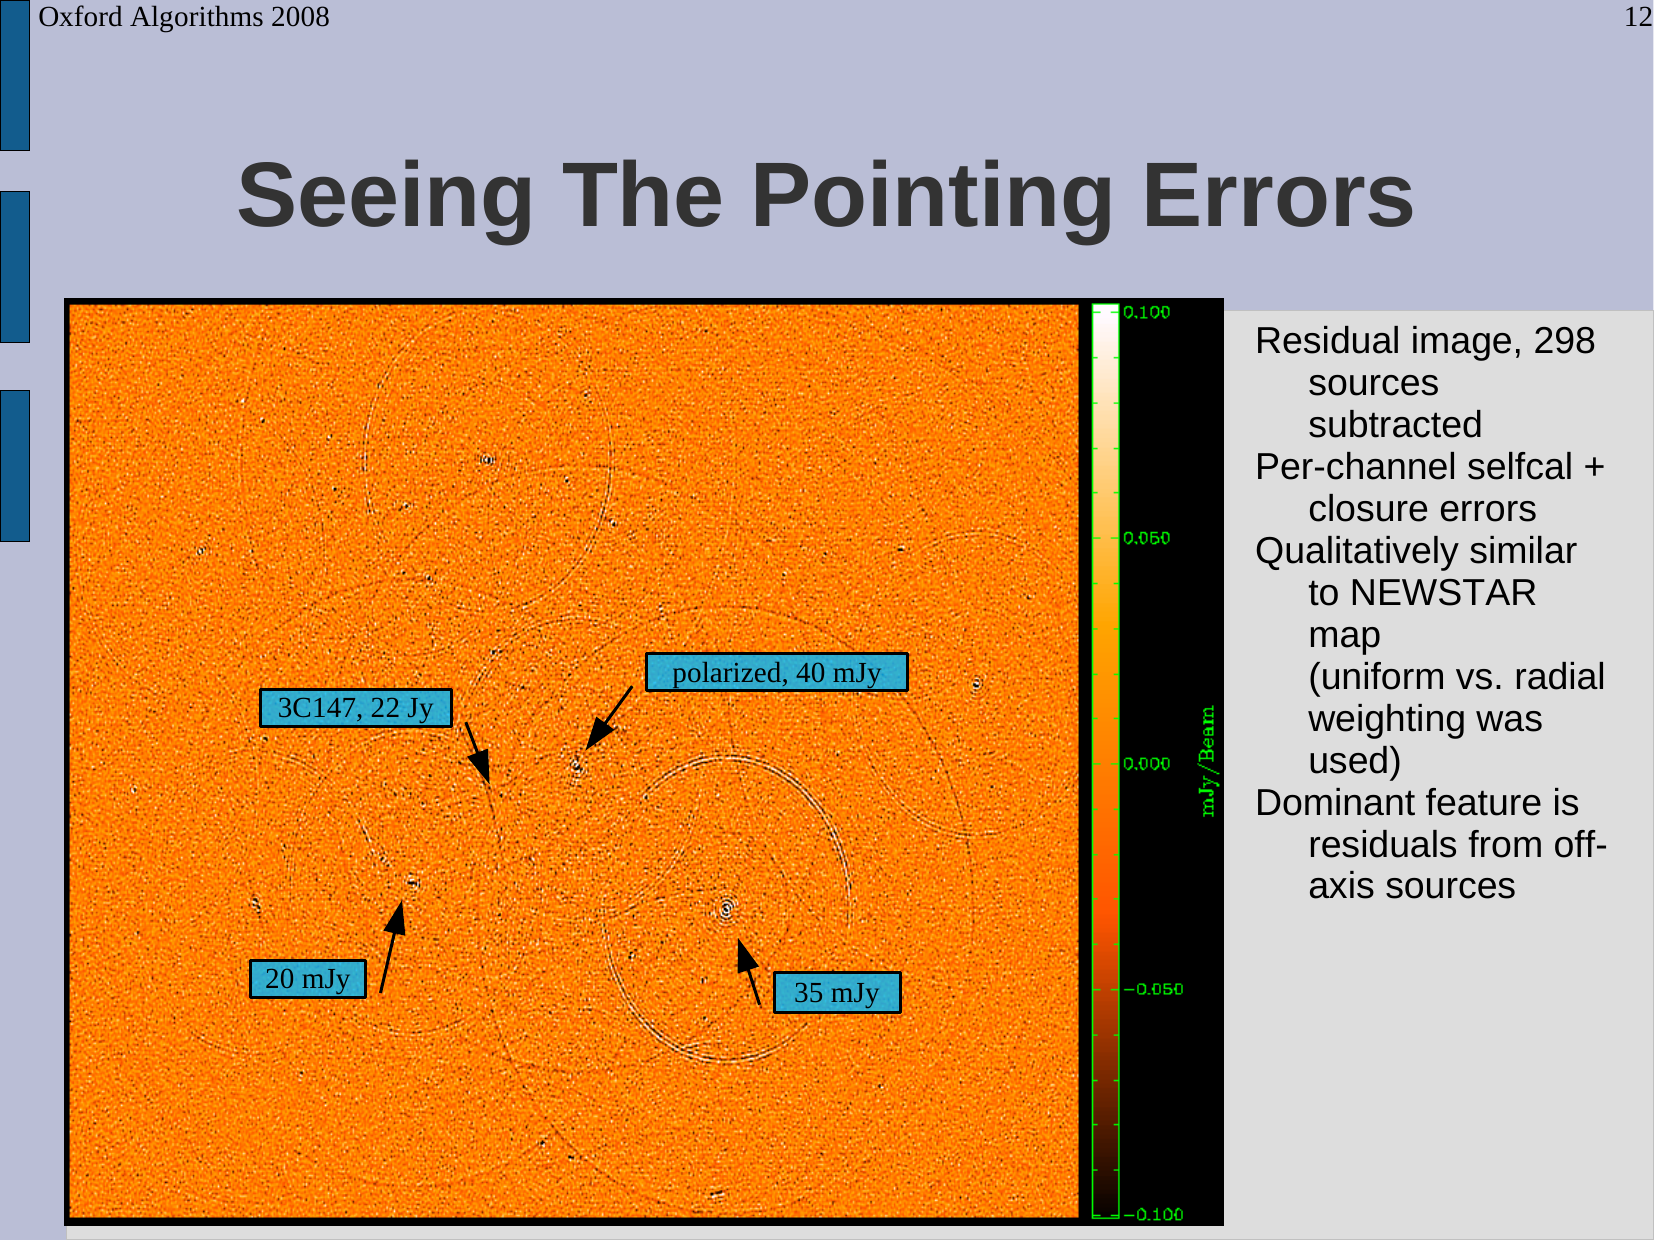

Oxford Algorithms 2008
12
# Seeing The Pointing Errors
Residual image, 298 sources subtracted
Per-channel selfcal + closure errors
Qualitatively similar to NEWSTAR map
(uniform vs. radial weighting was used)
Dominant feature is residuals from off-axis sources
polarized, 40 mJy
3C147, 22 Jy
20 mJy
35 mJy